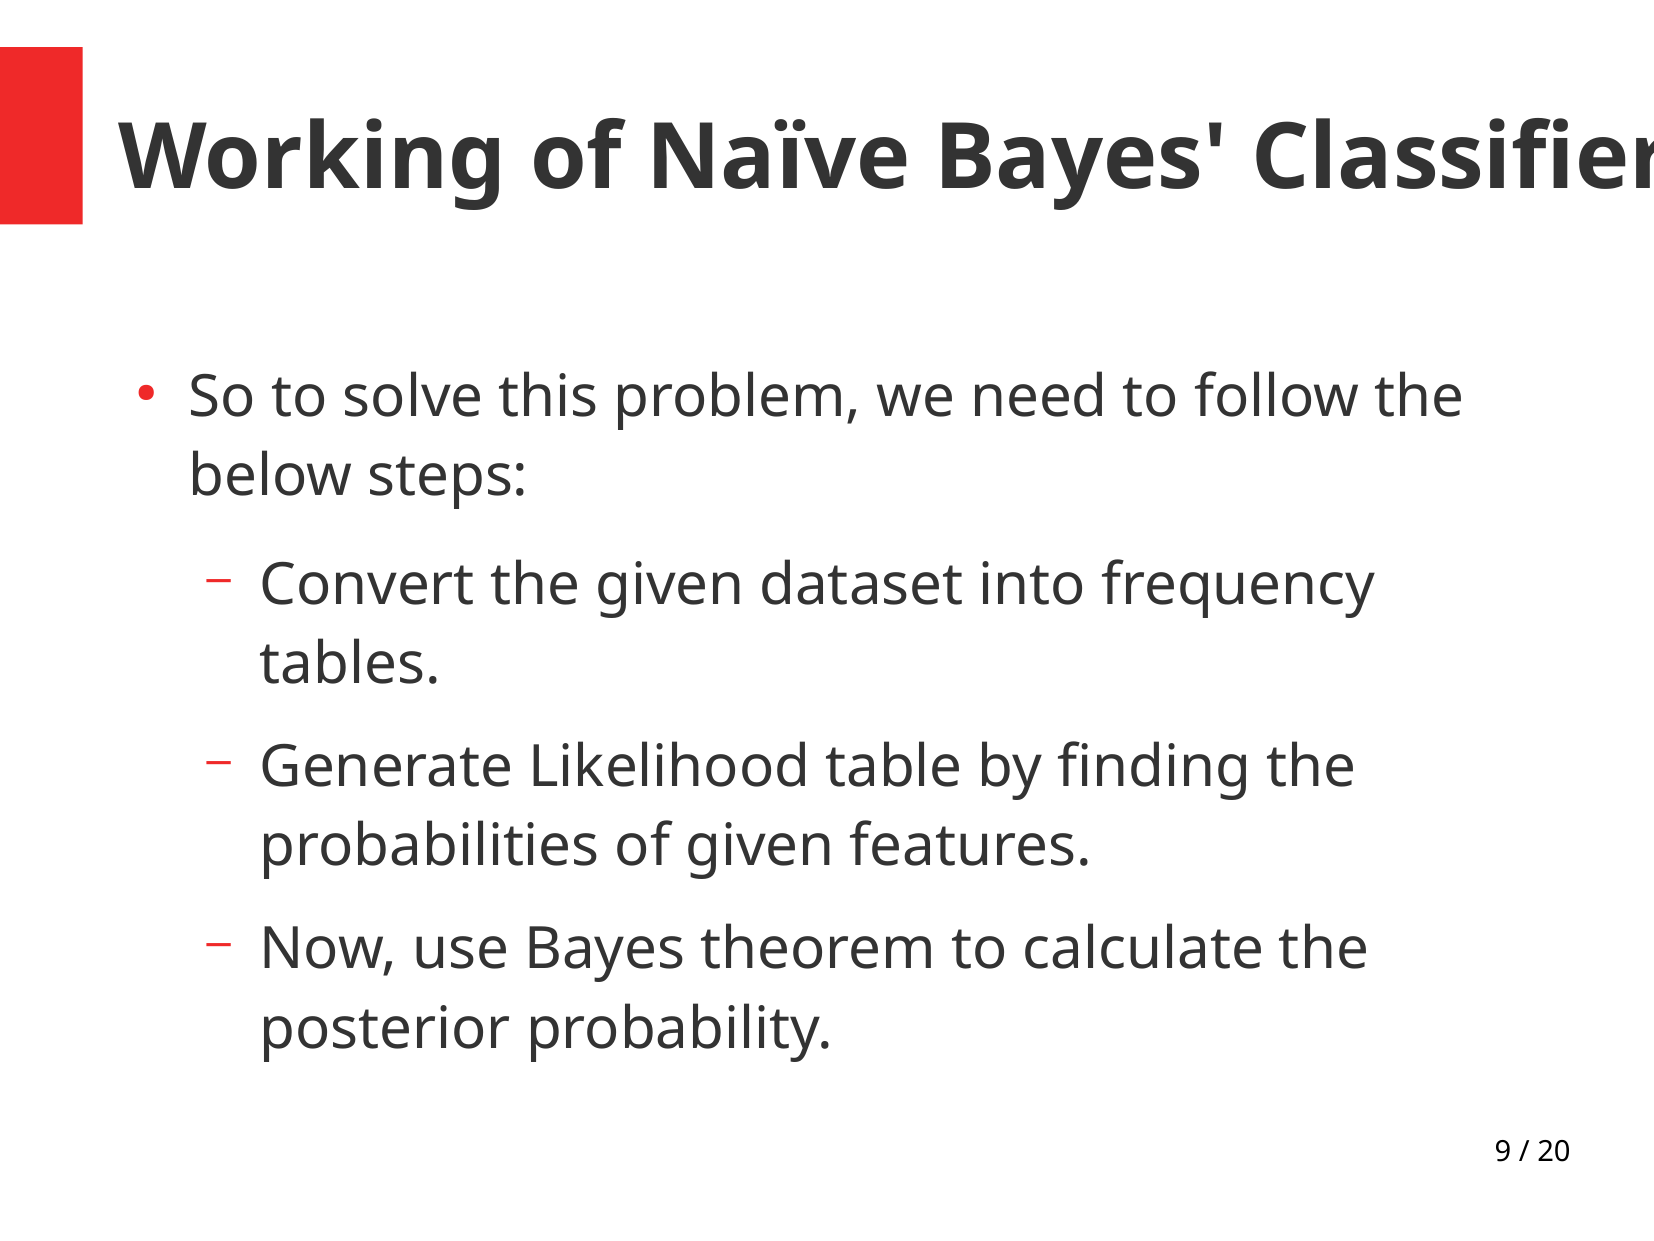

# Working of Naïve Bayes' Classifier
So to solve this problem, we need to follow the below steps:
Convert the given dataset into frequency tables.
Generate Likelihood table by finding the probabilities of given features.
Now, use Bayes theorem to calculate the posterior probability.
9